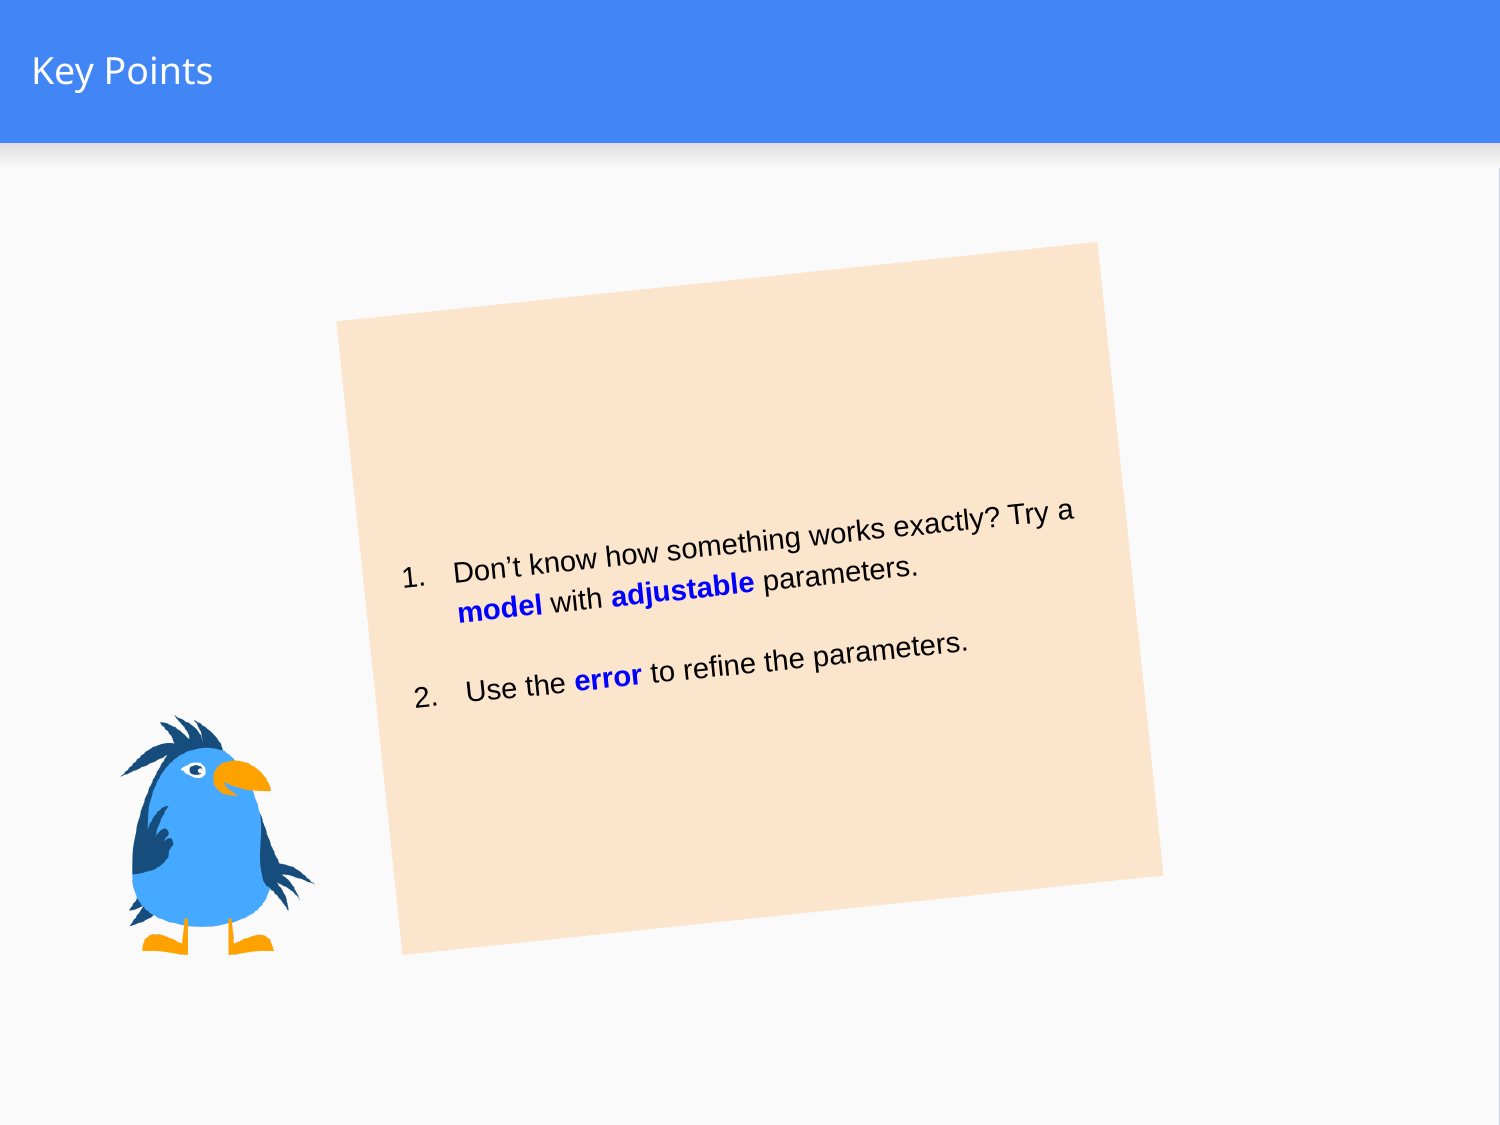

# Key Points
Don’t know how something works exactly? Try a model with adjustable parameters.
Use the error to refine the parameters.